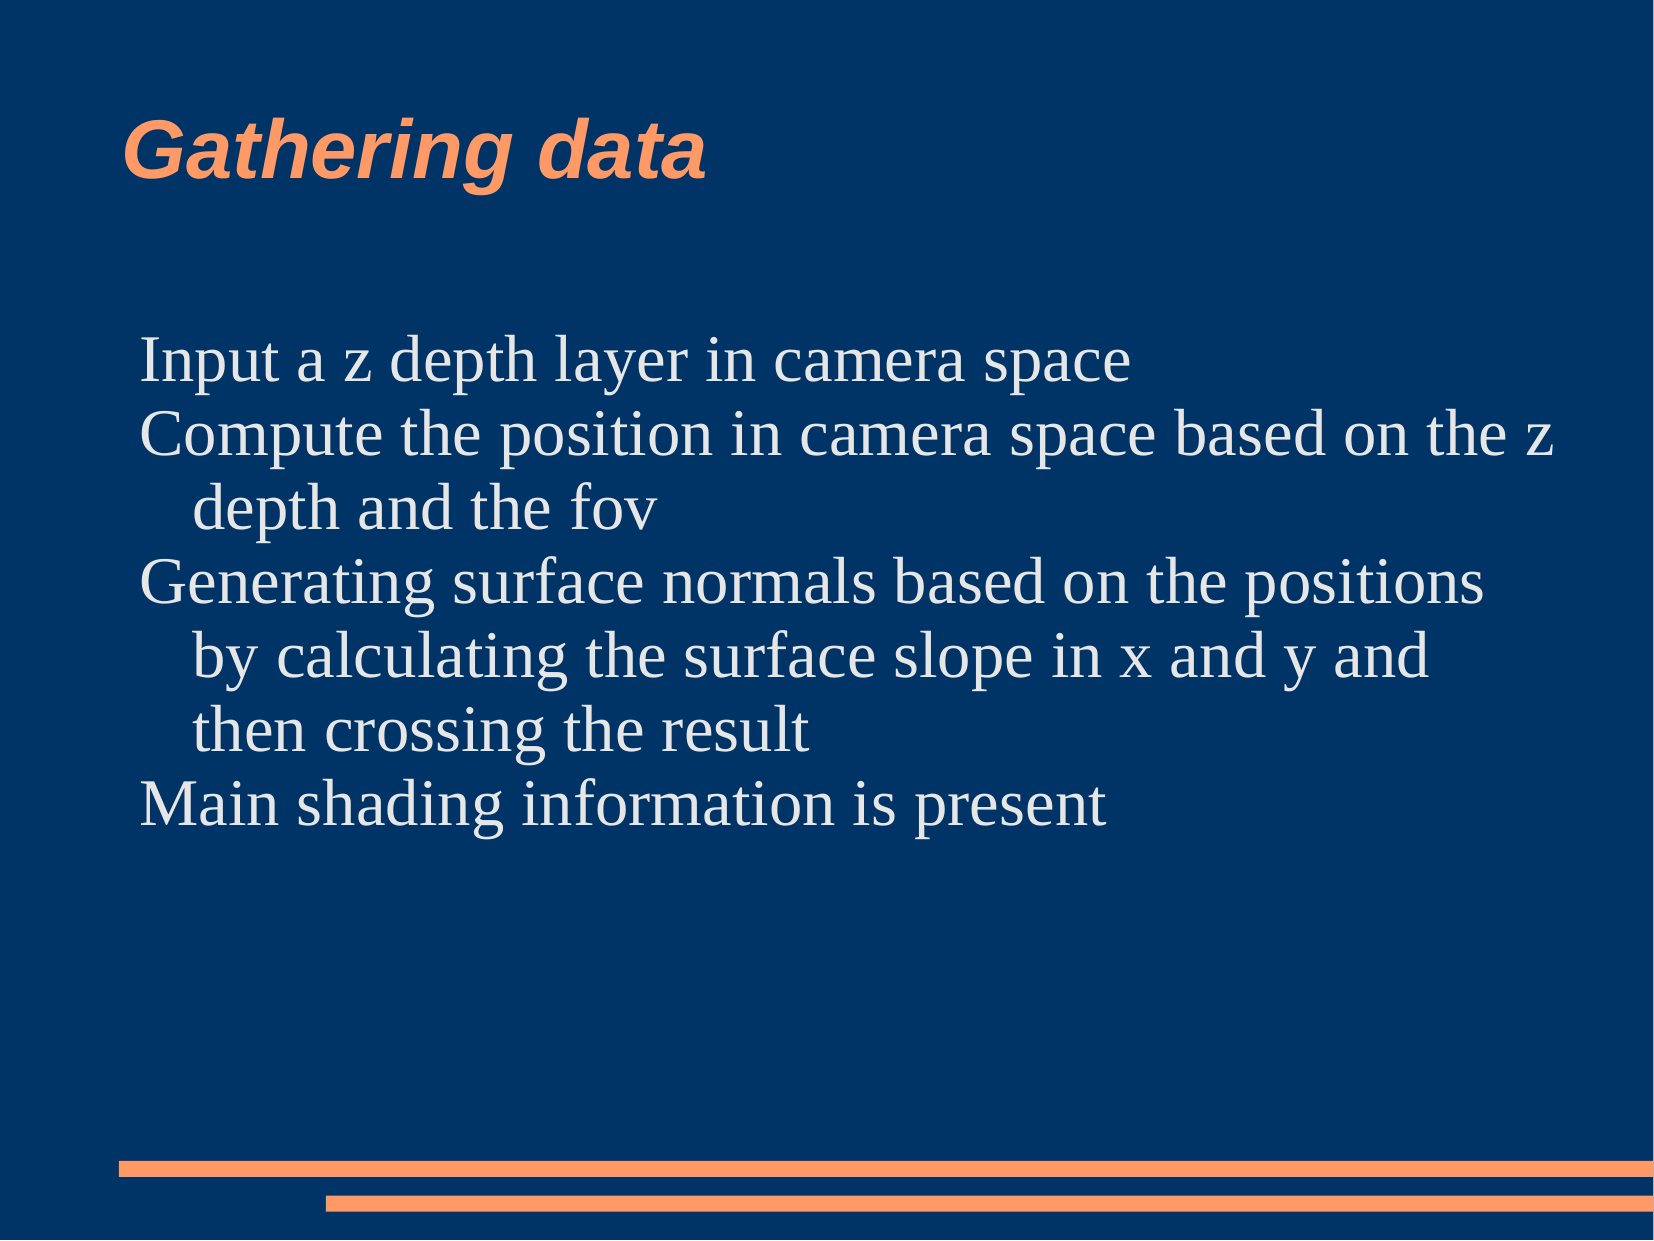

# Gathering data
Input a z depth layer in camera space
Compute the position in camera space based on the z depth and the fov
Generating surface normals based on the positions by calculating the surface slope in x and y and then crossing the result
Main shading information is present